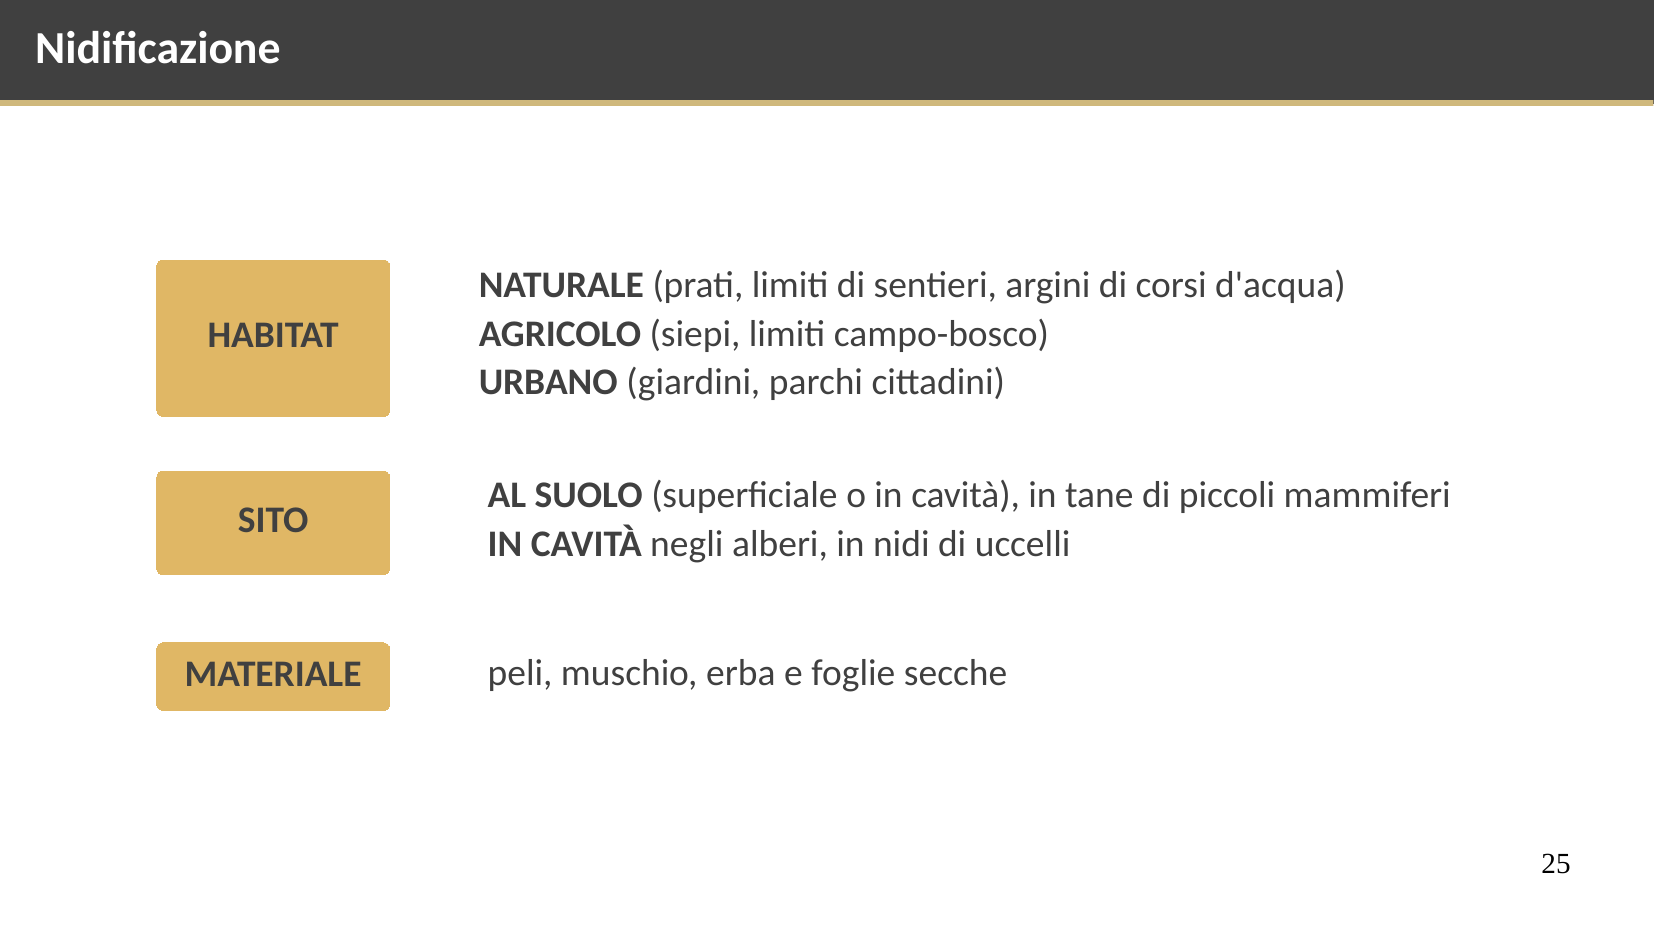

Nidificazione
HABITAT
NATURALE (prati, limiti di sentieri, argini di corsi d'acqua)
AGRICOLO (siepi, limiti campo-bosco)
URBANO (giardini, parchi cittadini)
SITO
AL SUOLO (superficiale o in cavità), in tane di piccoli mammiferi
IN CAVITÀ negli alberi, in nidi di uccelli
MATERIALE
peli, muschio, erba e foglie secche
25